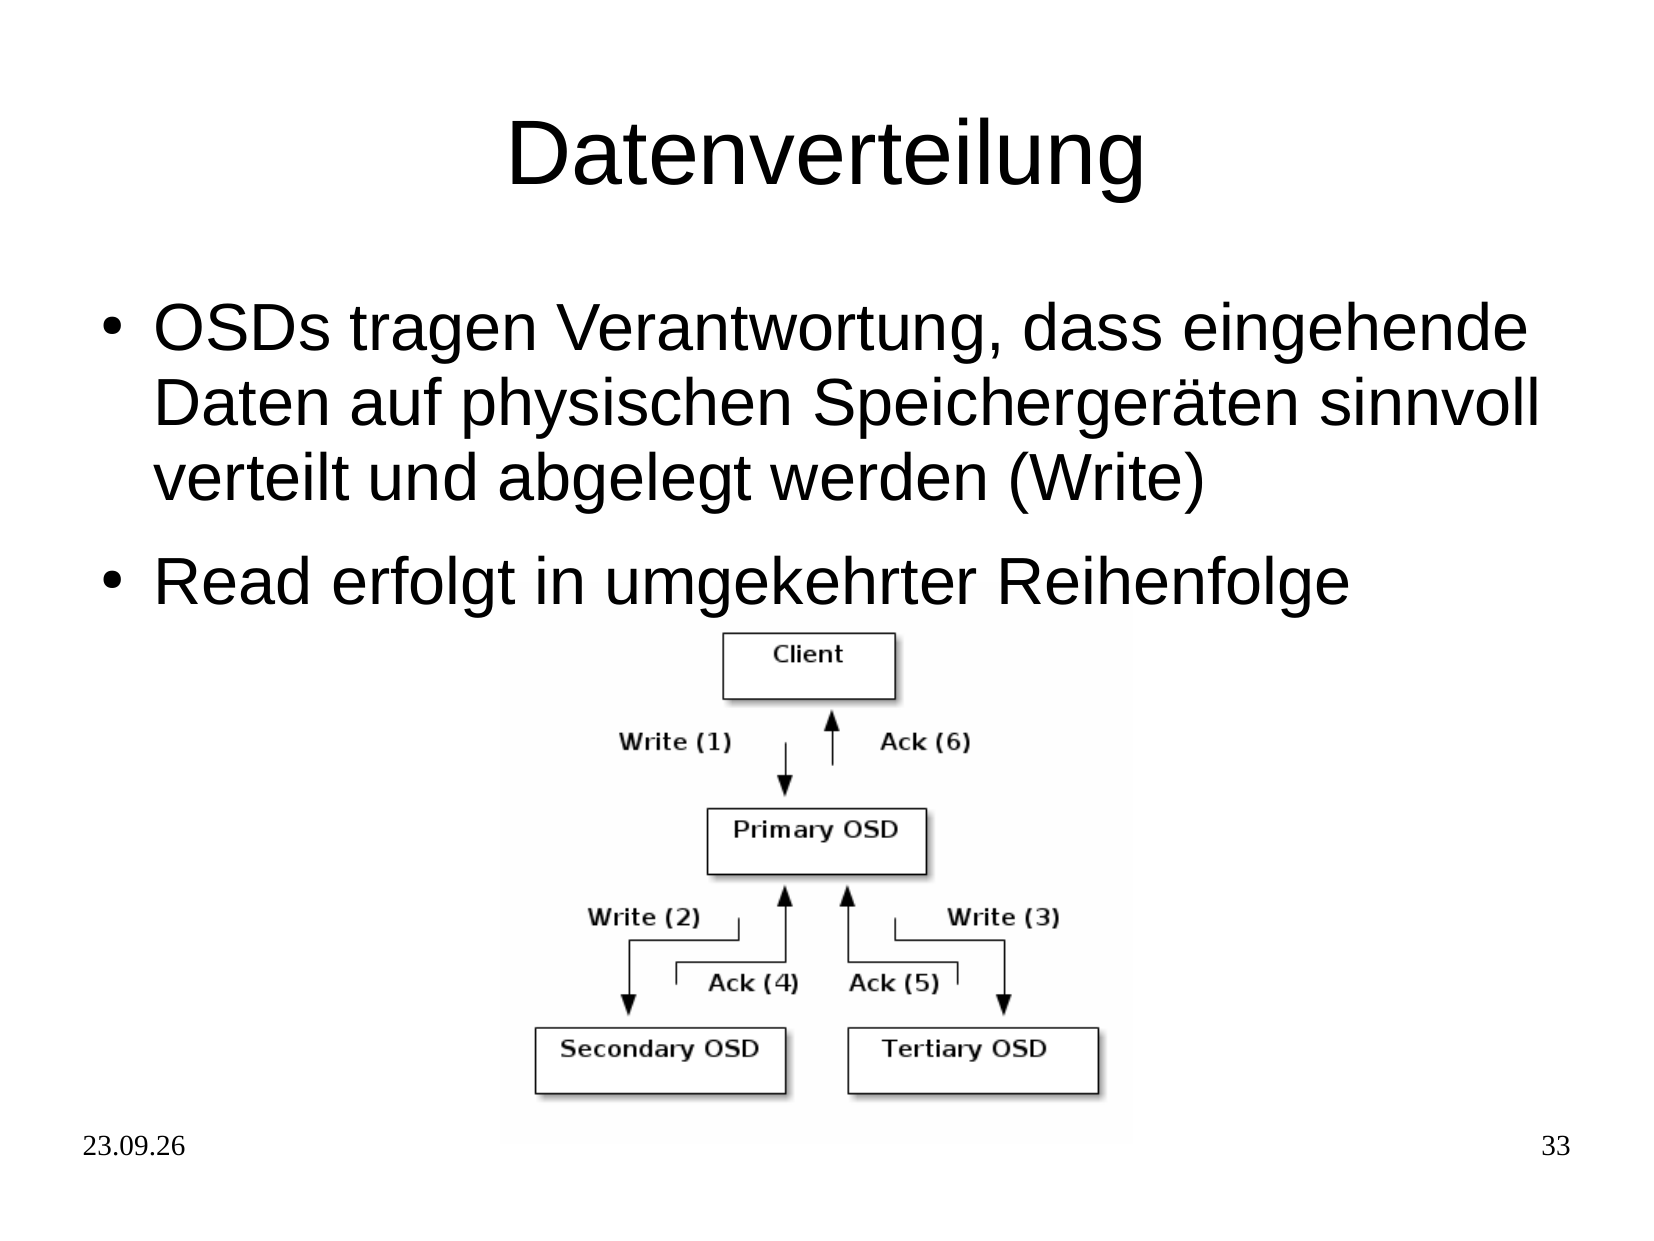

# Datenverteilung
OSDs tragen Verantwortung, dass eingehende Daten auf physischen Speichergeräten sinnvoll verteilt und abgelegt werden (Write)
Read erfolgt in umgekehrter Reihenfolge
33